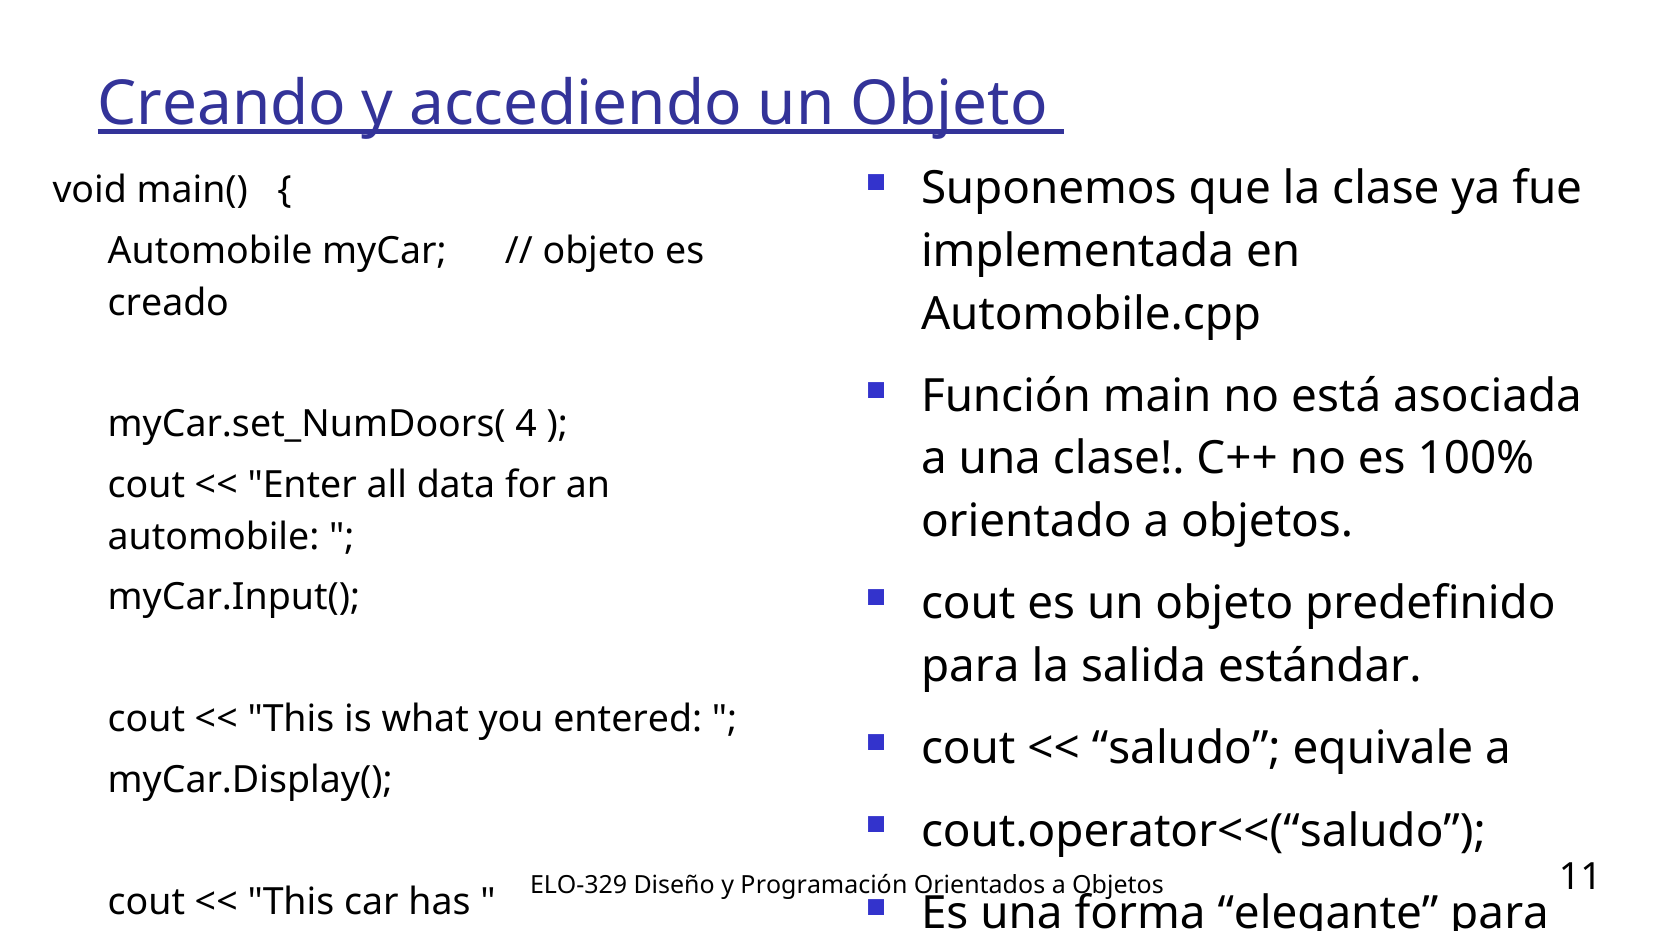

# Creando y accediendo un Objeto
void main()‏ {
	Automobile myCar; // objeto es creado
	myCar.set_NumDoors( 4 );
	cout << "Enter all data for an automobile: ";
	myCar.Input();
	cout << "This is what you entered: ";
	myCar.Display();
	cout << "This car has "
		 << myCar.get_NumDoors()
		 << " doors.\n";
}
Suponemos que la clase ya fue implementada en Automobile.cpp
Función main no está asociada a una clase!. C++ no es 100% orientado a objetos.
cout es un objeto predefinido para la salida estándar.
cout << “saludo”; equivale a
cout.operator<<(“saludo”);
Es una forma “elegante” para expresar la escritura de datos en out.
11